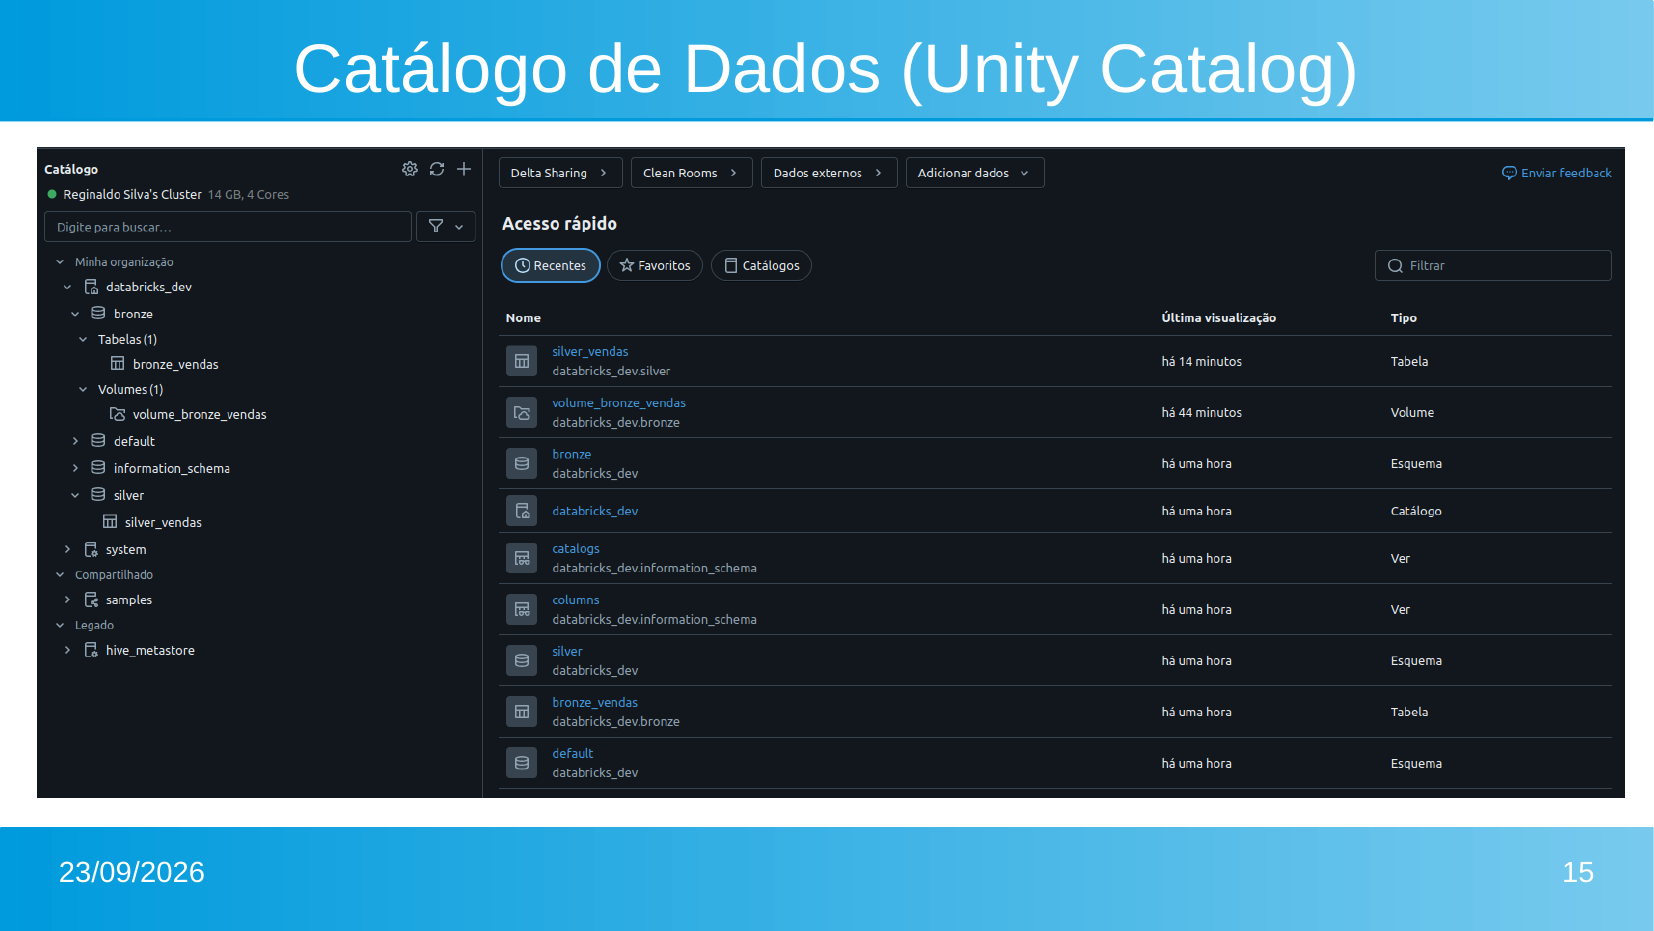

# Catálogo de Dados (Unity Catalog)
15